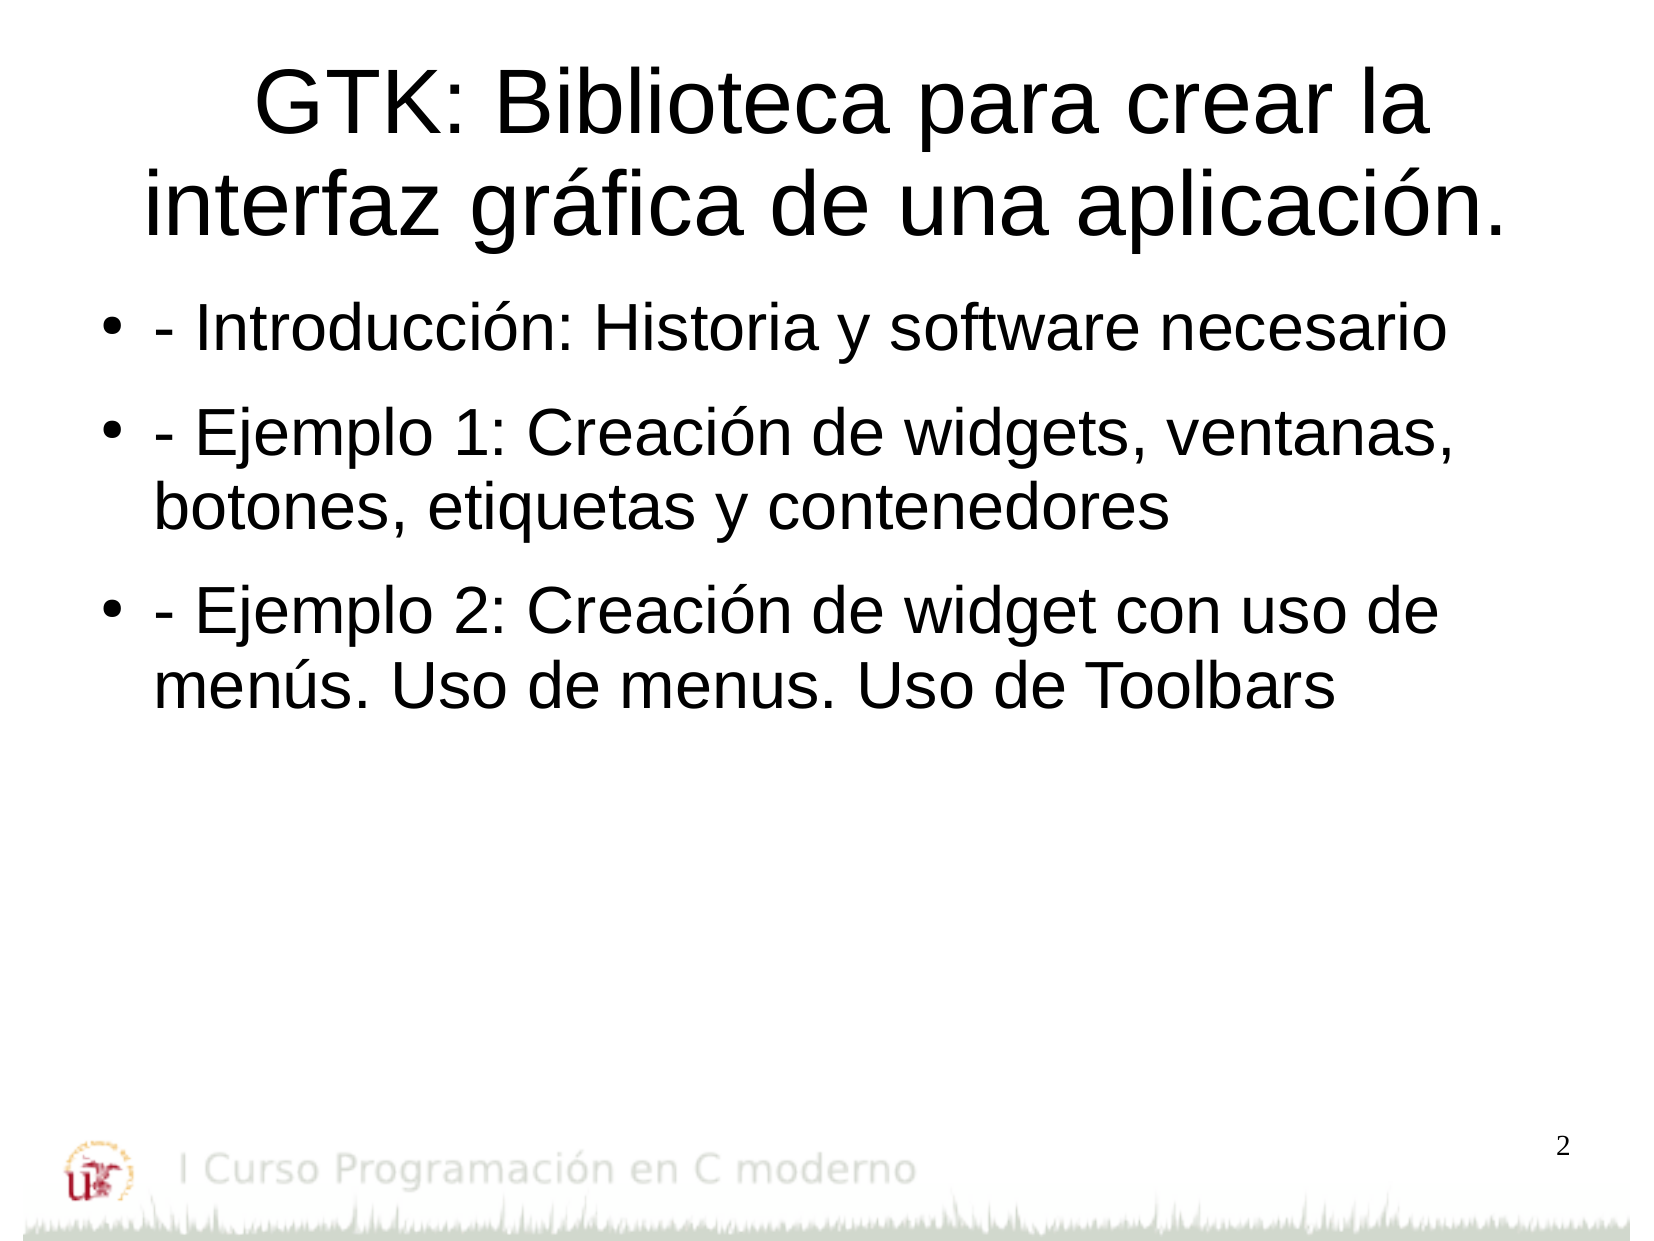

# GTK: Biblioteca para crear la interfaz gráfica de una aplicación.
- Introducción: Historia y software necesario
- Ejemplo 1: Creación de widgets, ventanas, botones, etiquetas y contenedores
- Ejemplo 2: Creación de widget con uso de menús. Uso de menus. Uso de Toolbars
2